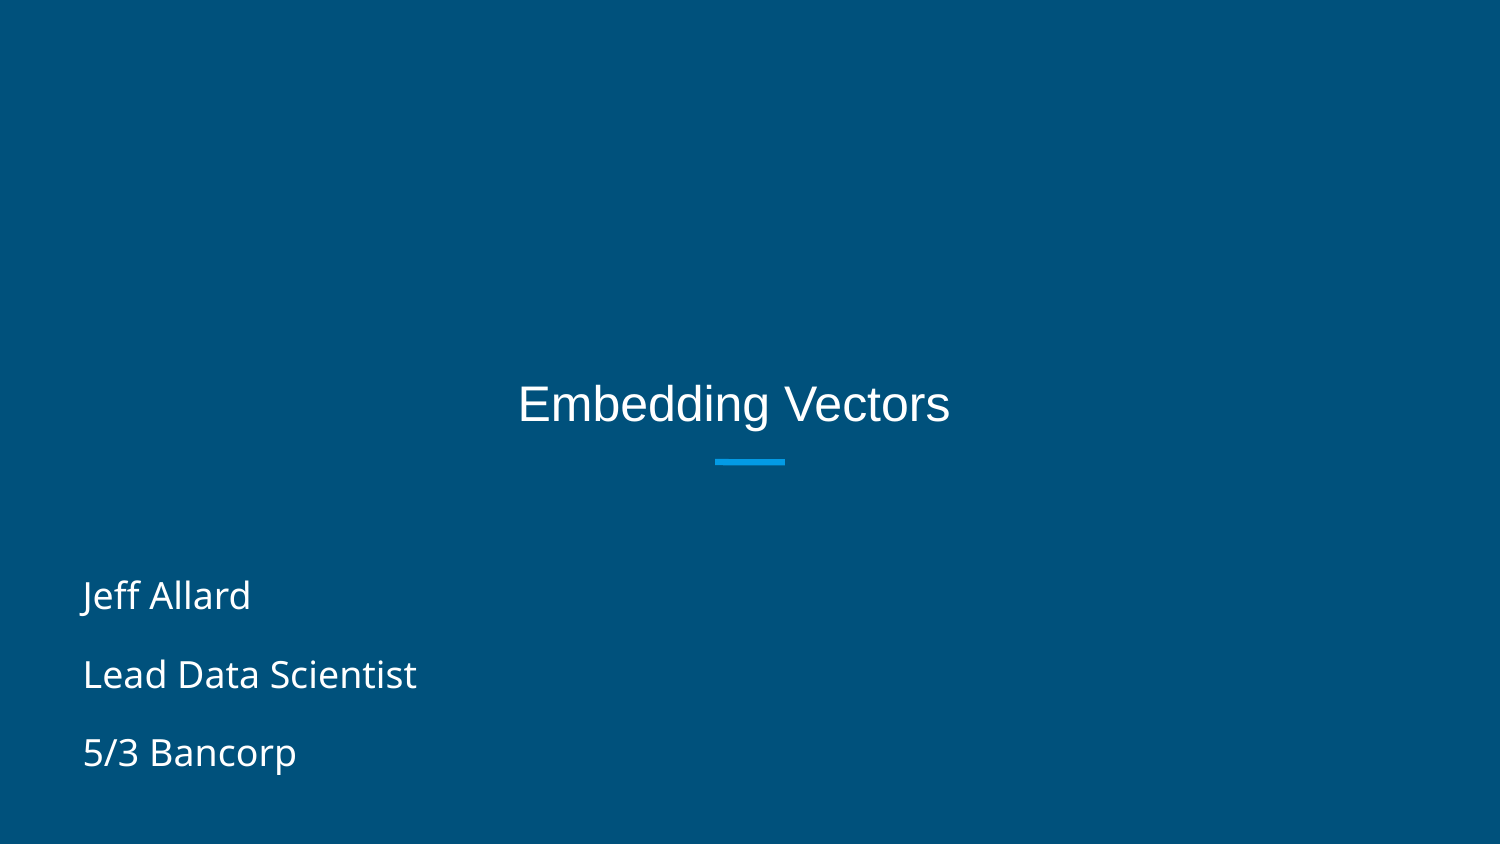

Embedding Vectors
# Jeff Allard
Lead Data Scientist
5/3 Bancorp